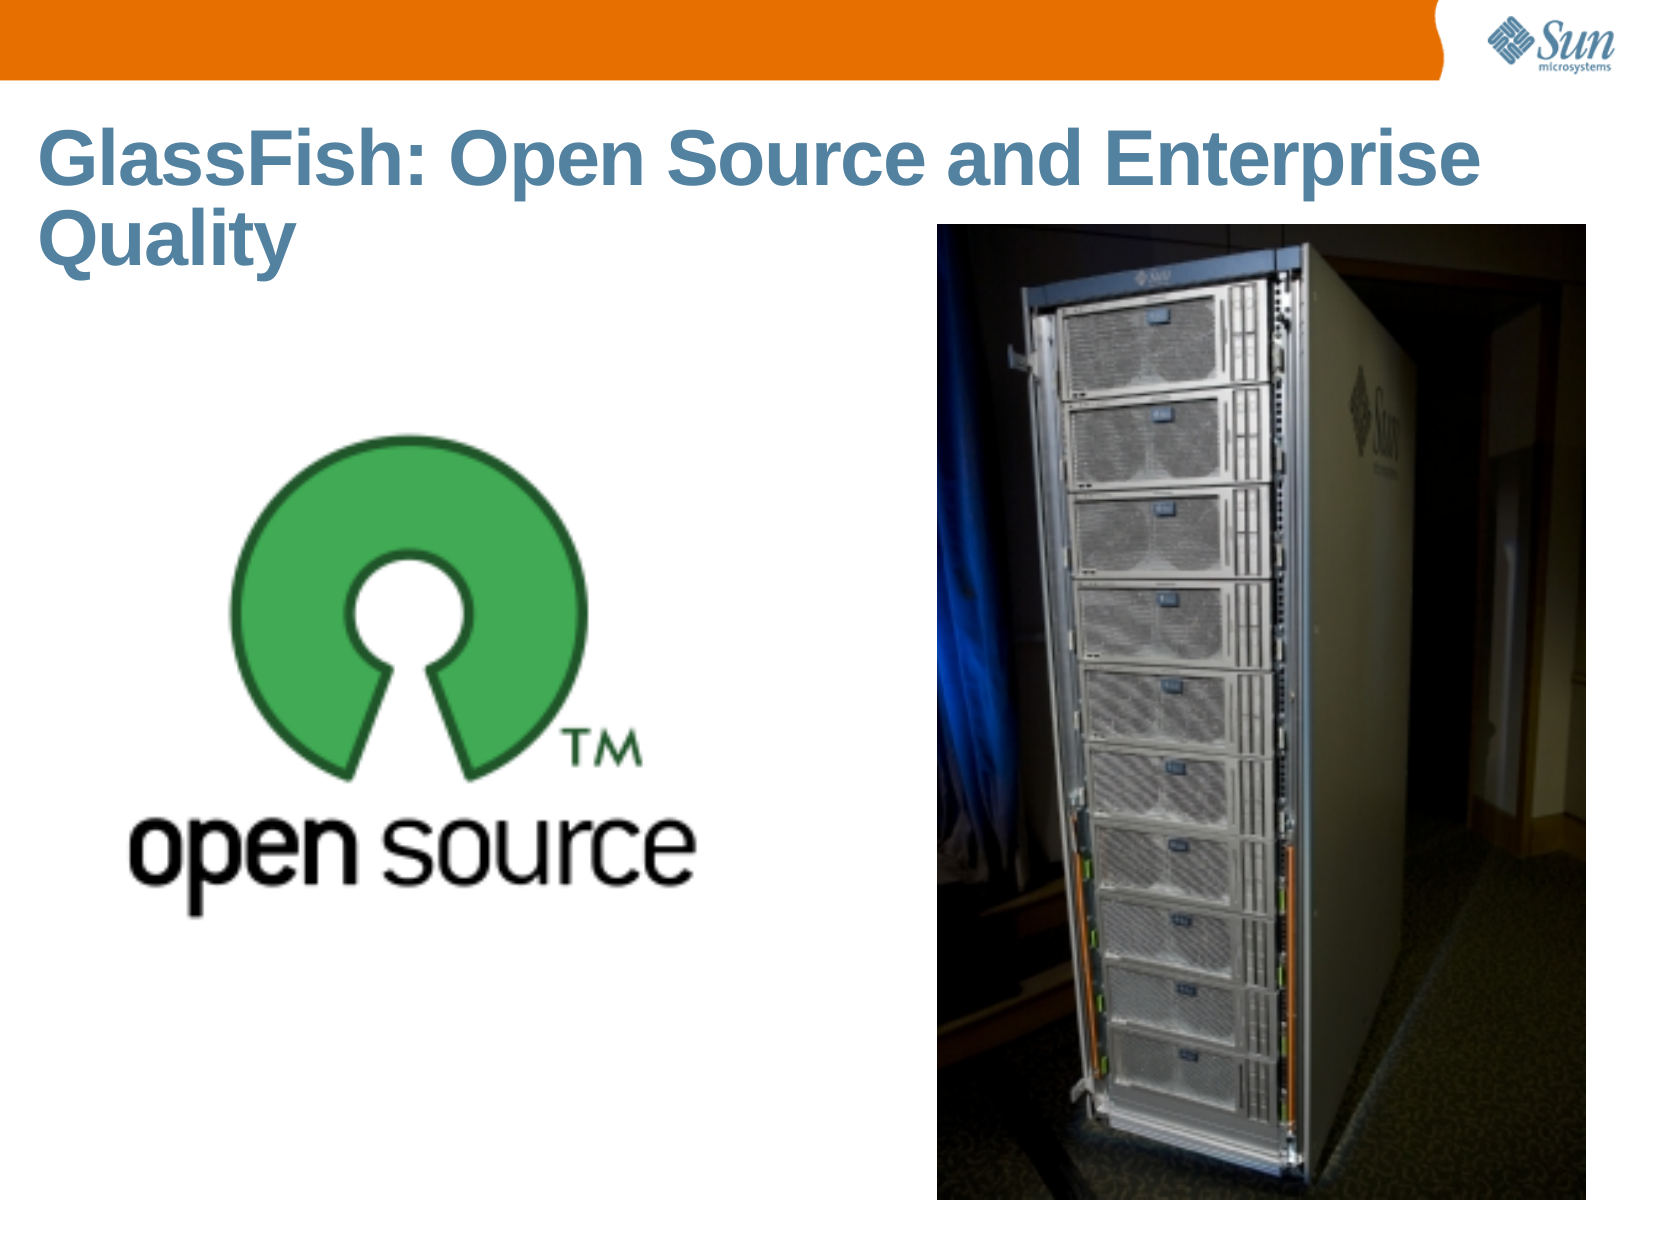

# GlassFish: Open Source and Enterprise Quality
46